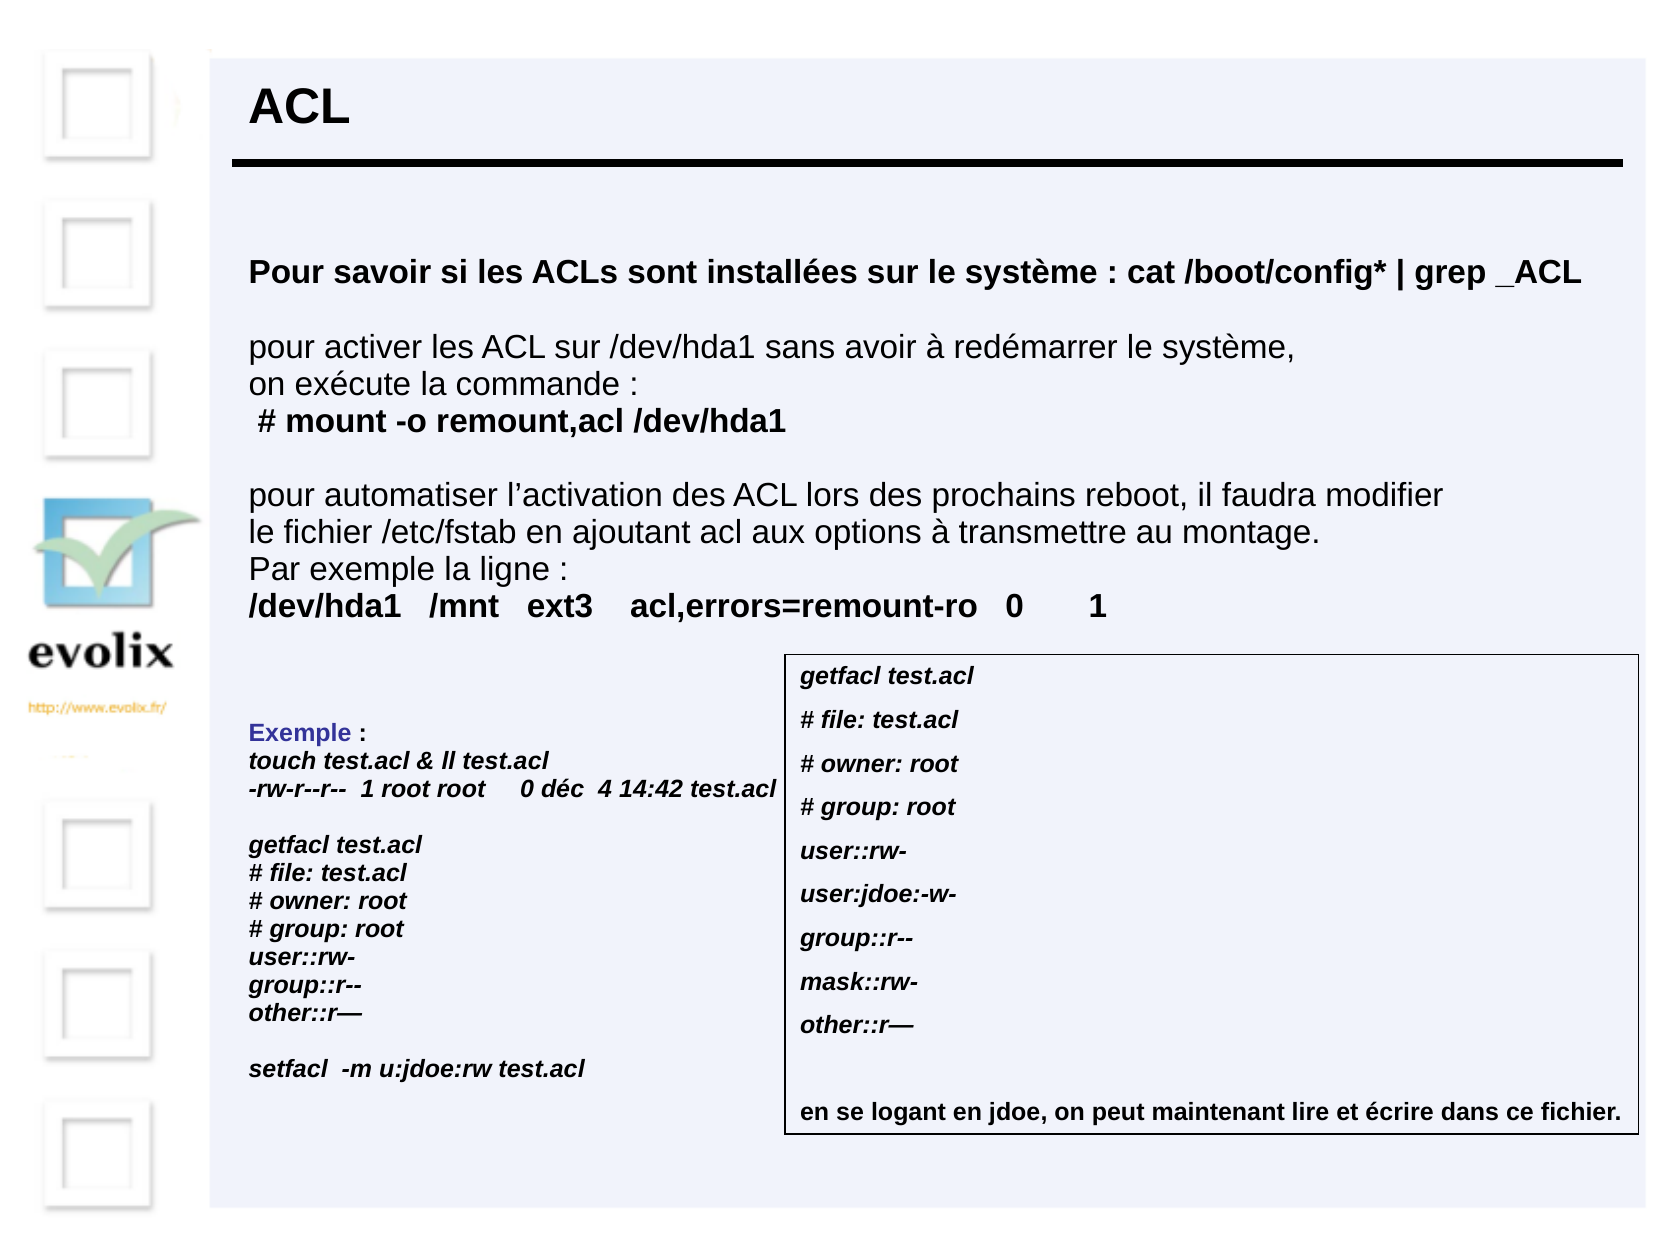

ACL
Pour savoir si les ACLs sont installées sur le système : cat /boot/config* | grep _ACL
pour activer les ACL sur /dev/hda1 sans avoir à redémarrer le système,
on exécute la commande :
 # mount -o remount,acl /dev/hda1
pour automatiser l’activation des ACL lors des prochains reboot, il faudra modifier
le fichier /etc/fstab en ajoutant acl aux options à transmettre au montage.
Par exemple la ligne :
/dev/hda1   /mnt   ext3    acl,errors=remount-ro   0       1
Exemple :
touch test.acl & ll test.acl
-rw-r--r-- 1 root root 0 déc 4 14:42 test.acl
getfacl test.acl
# file: test.acl
# owner: root
# group: root
user::rw-
group::r--
other::r—
setfacl  -m u:jdoe:rw test.acl
getfacl test.acl
# file: test.acl
# owner: root
# group: root
user::rw-
user:jdoe:-w-
group::r--
mask::rw-
other::r—
en se logant en jdoe, on peut maintenant lire et écrire dans ce fichier.